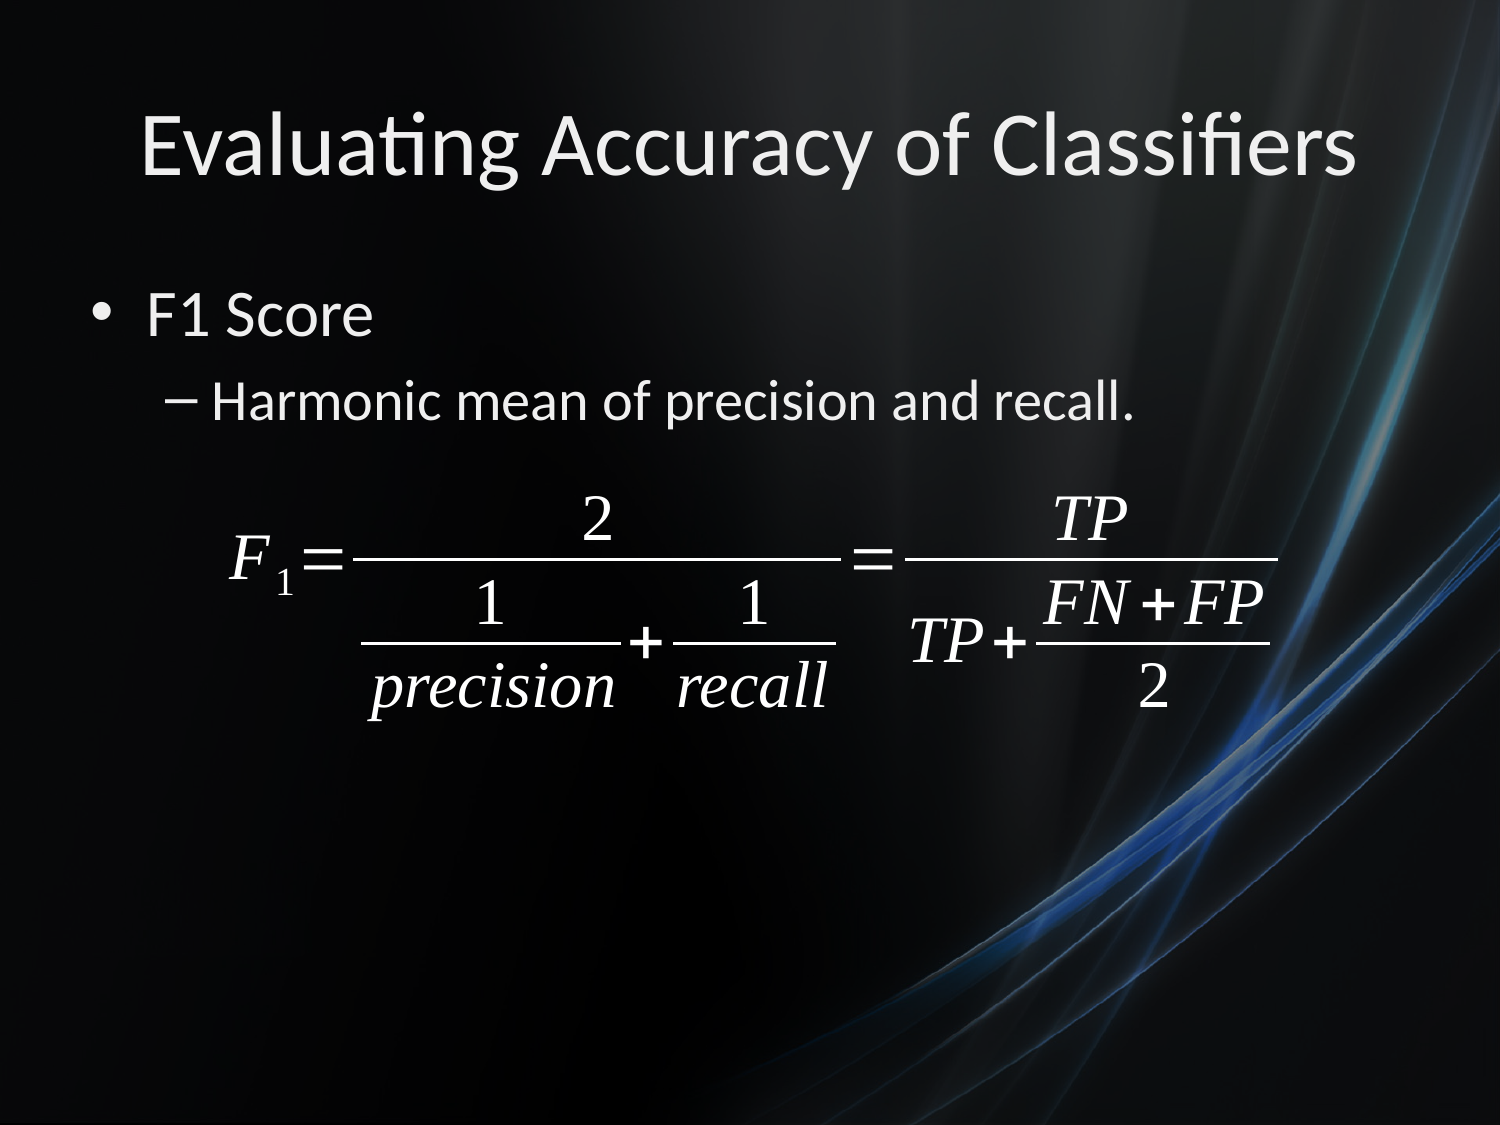

# Evaluating Accuracy of Classifiers
F1 Score
Harmonic mean of precision and recall.